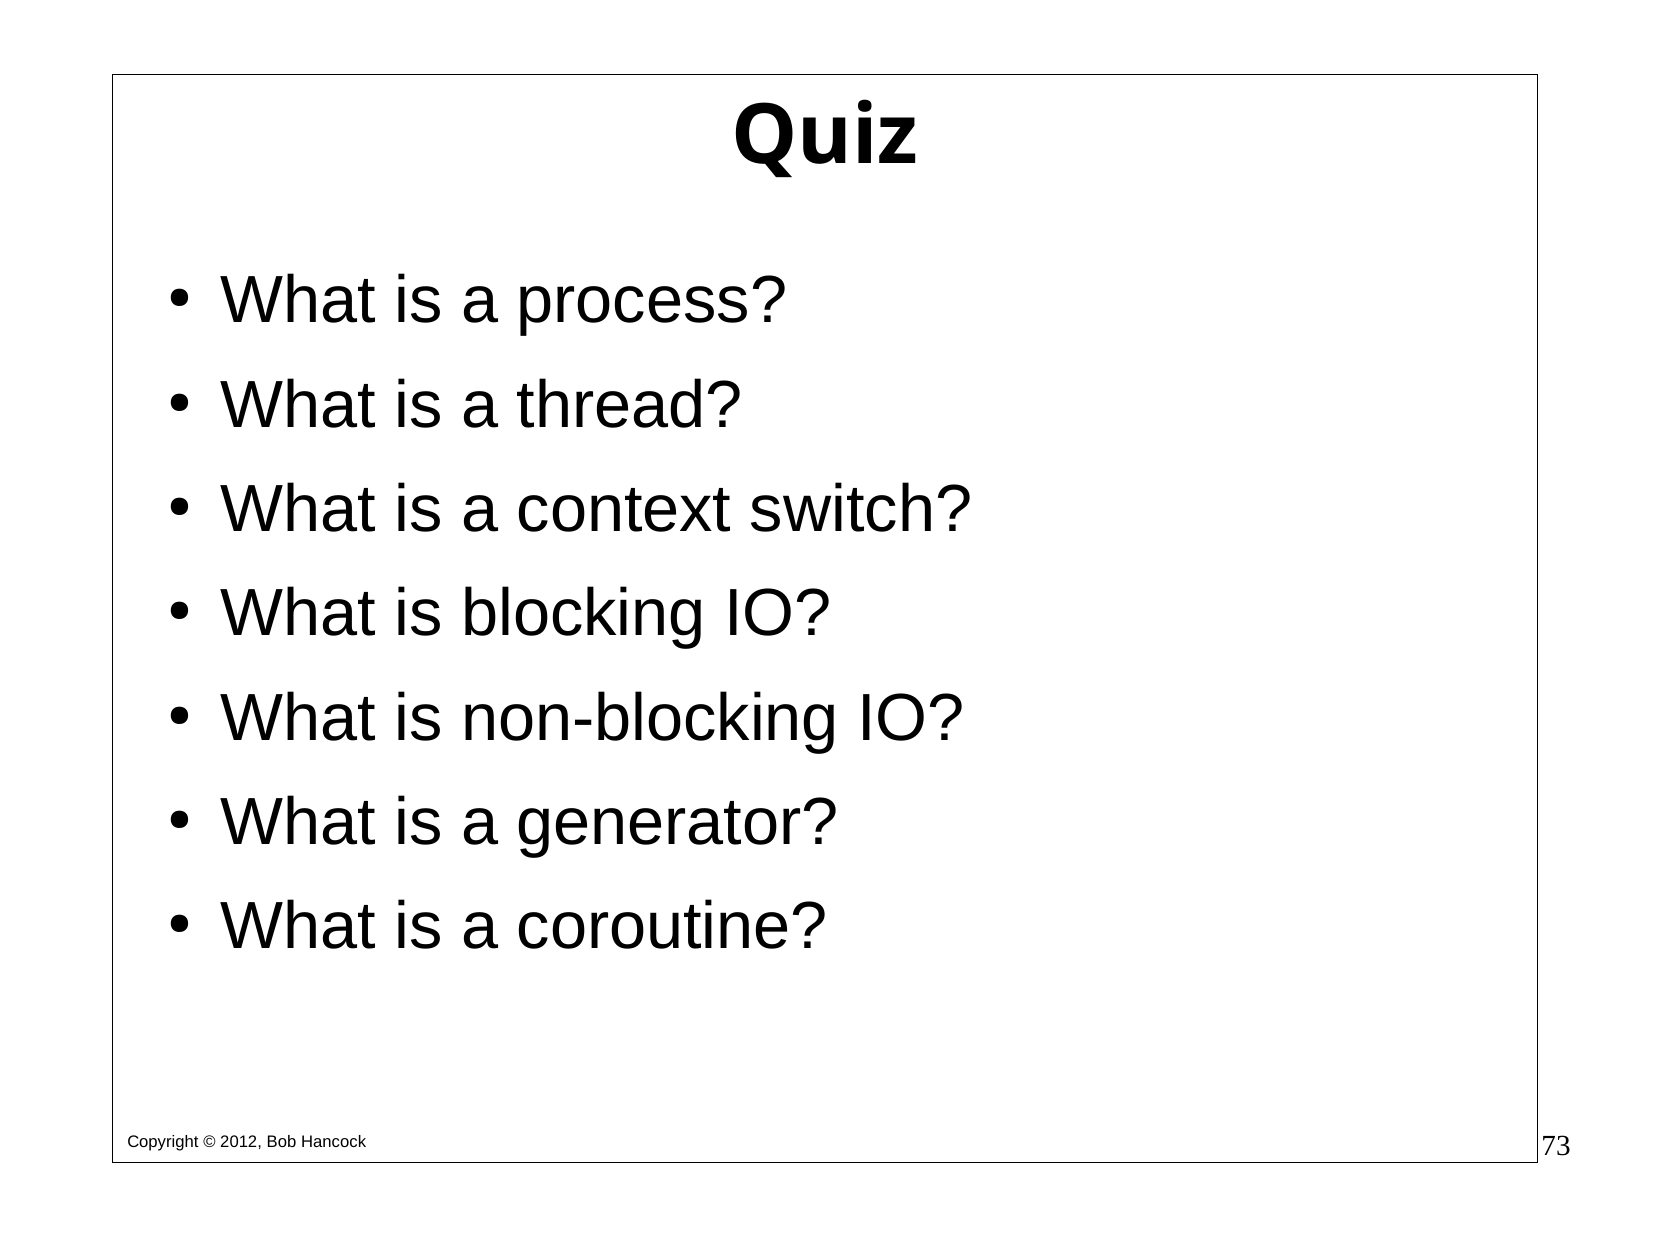

# Quiz
What is a process?
What is a thread?
What is a context switch?
What is blocking IO?
What is non-blocking IO?
What is a generator?
What is a coroutine?
Copyright © 2012, Bob Hancock
73